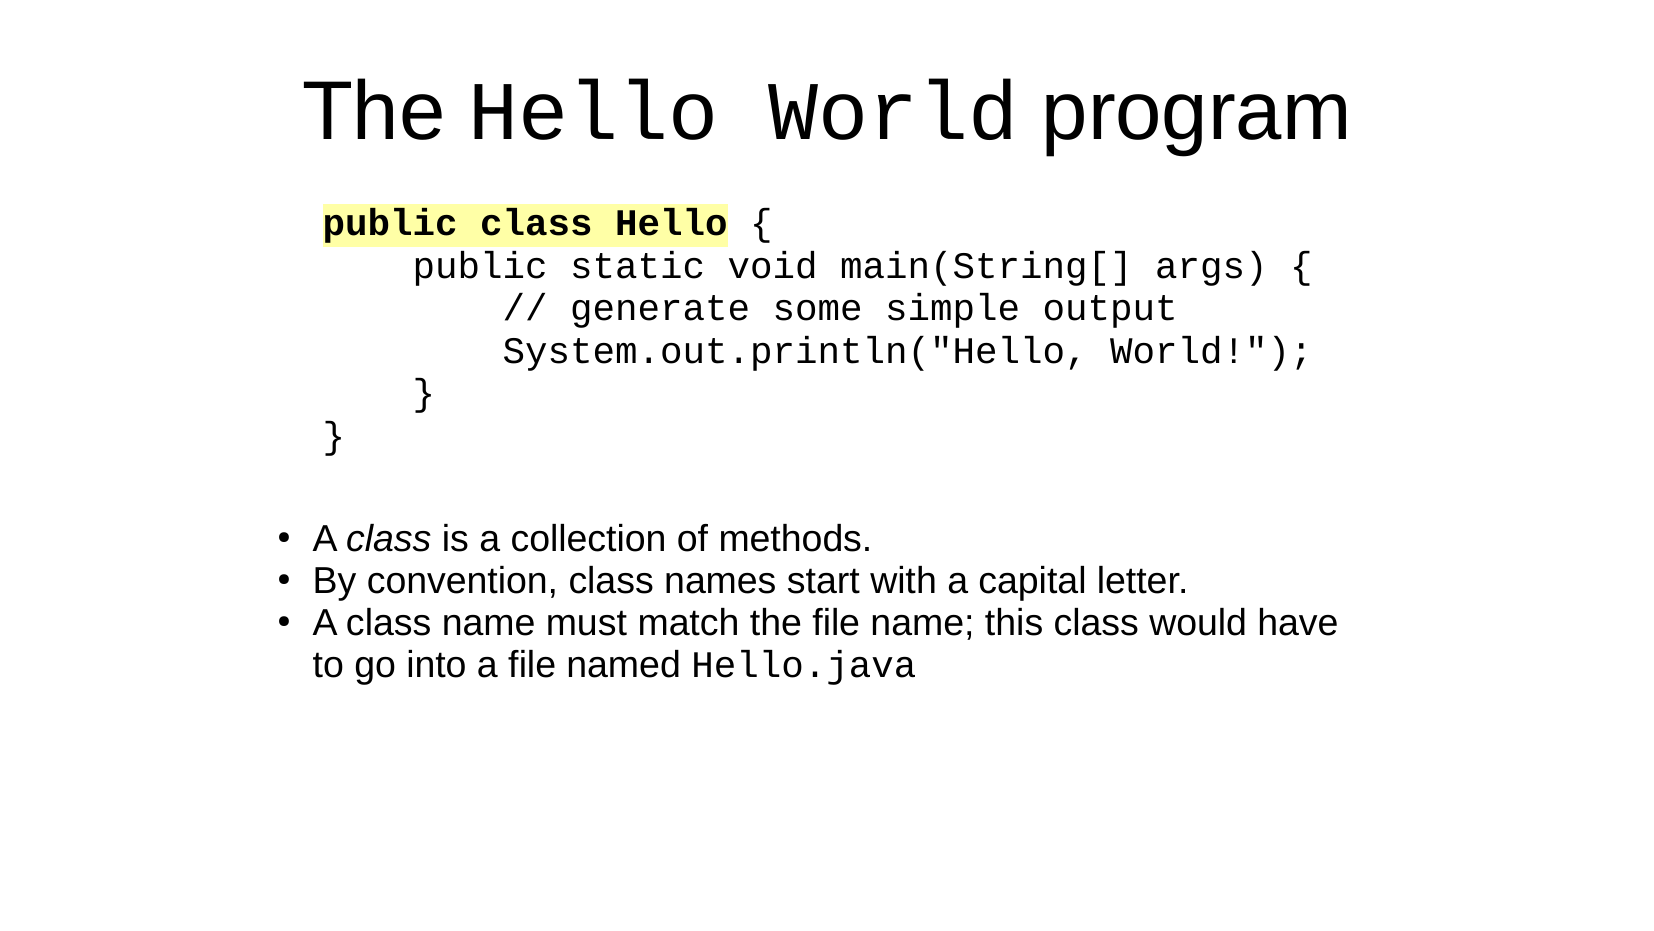

# The Hello World program
public class Hello {
 public static void main(String[] args) {
 // generate some simple output
 System.out.println("Hello, World!");
 }
}
A class is a collection of methods.
By convention, class names start with a capital letter.
A class name must match the file name; this class would have to go into a file named Hello.java